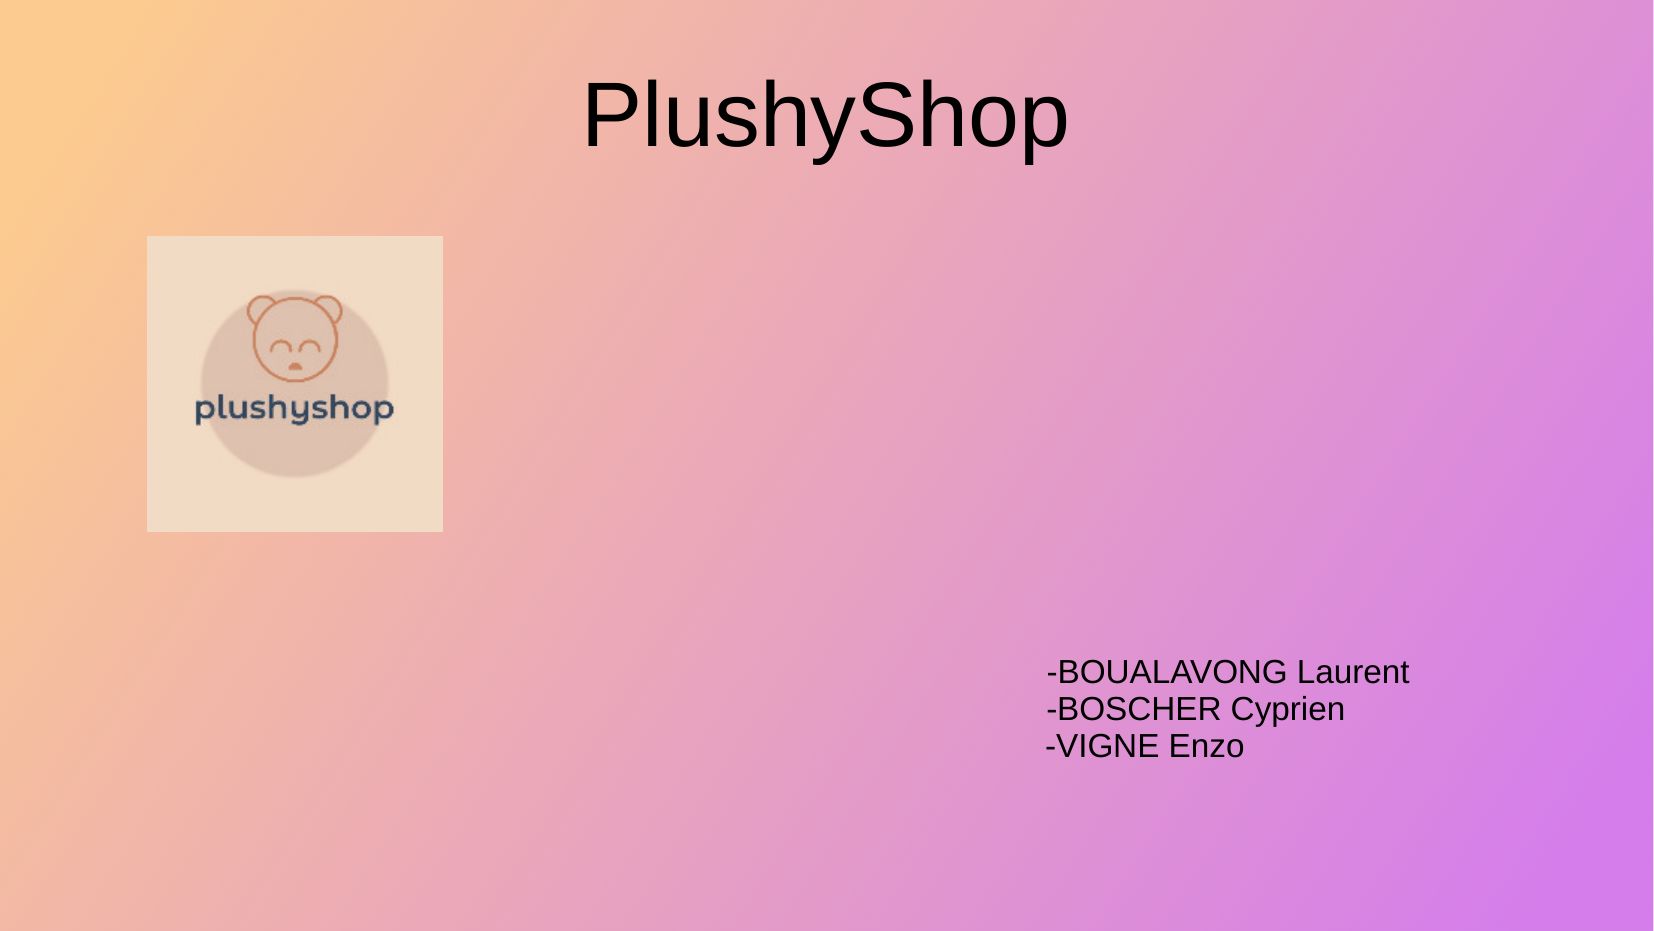

# PlushyShop
-BOUALAVONG Laurent
-BOSCHER Cyprien
-VIGNE Enzo